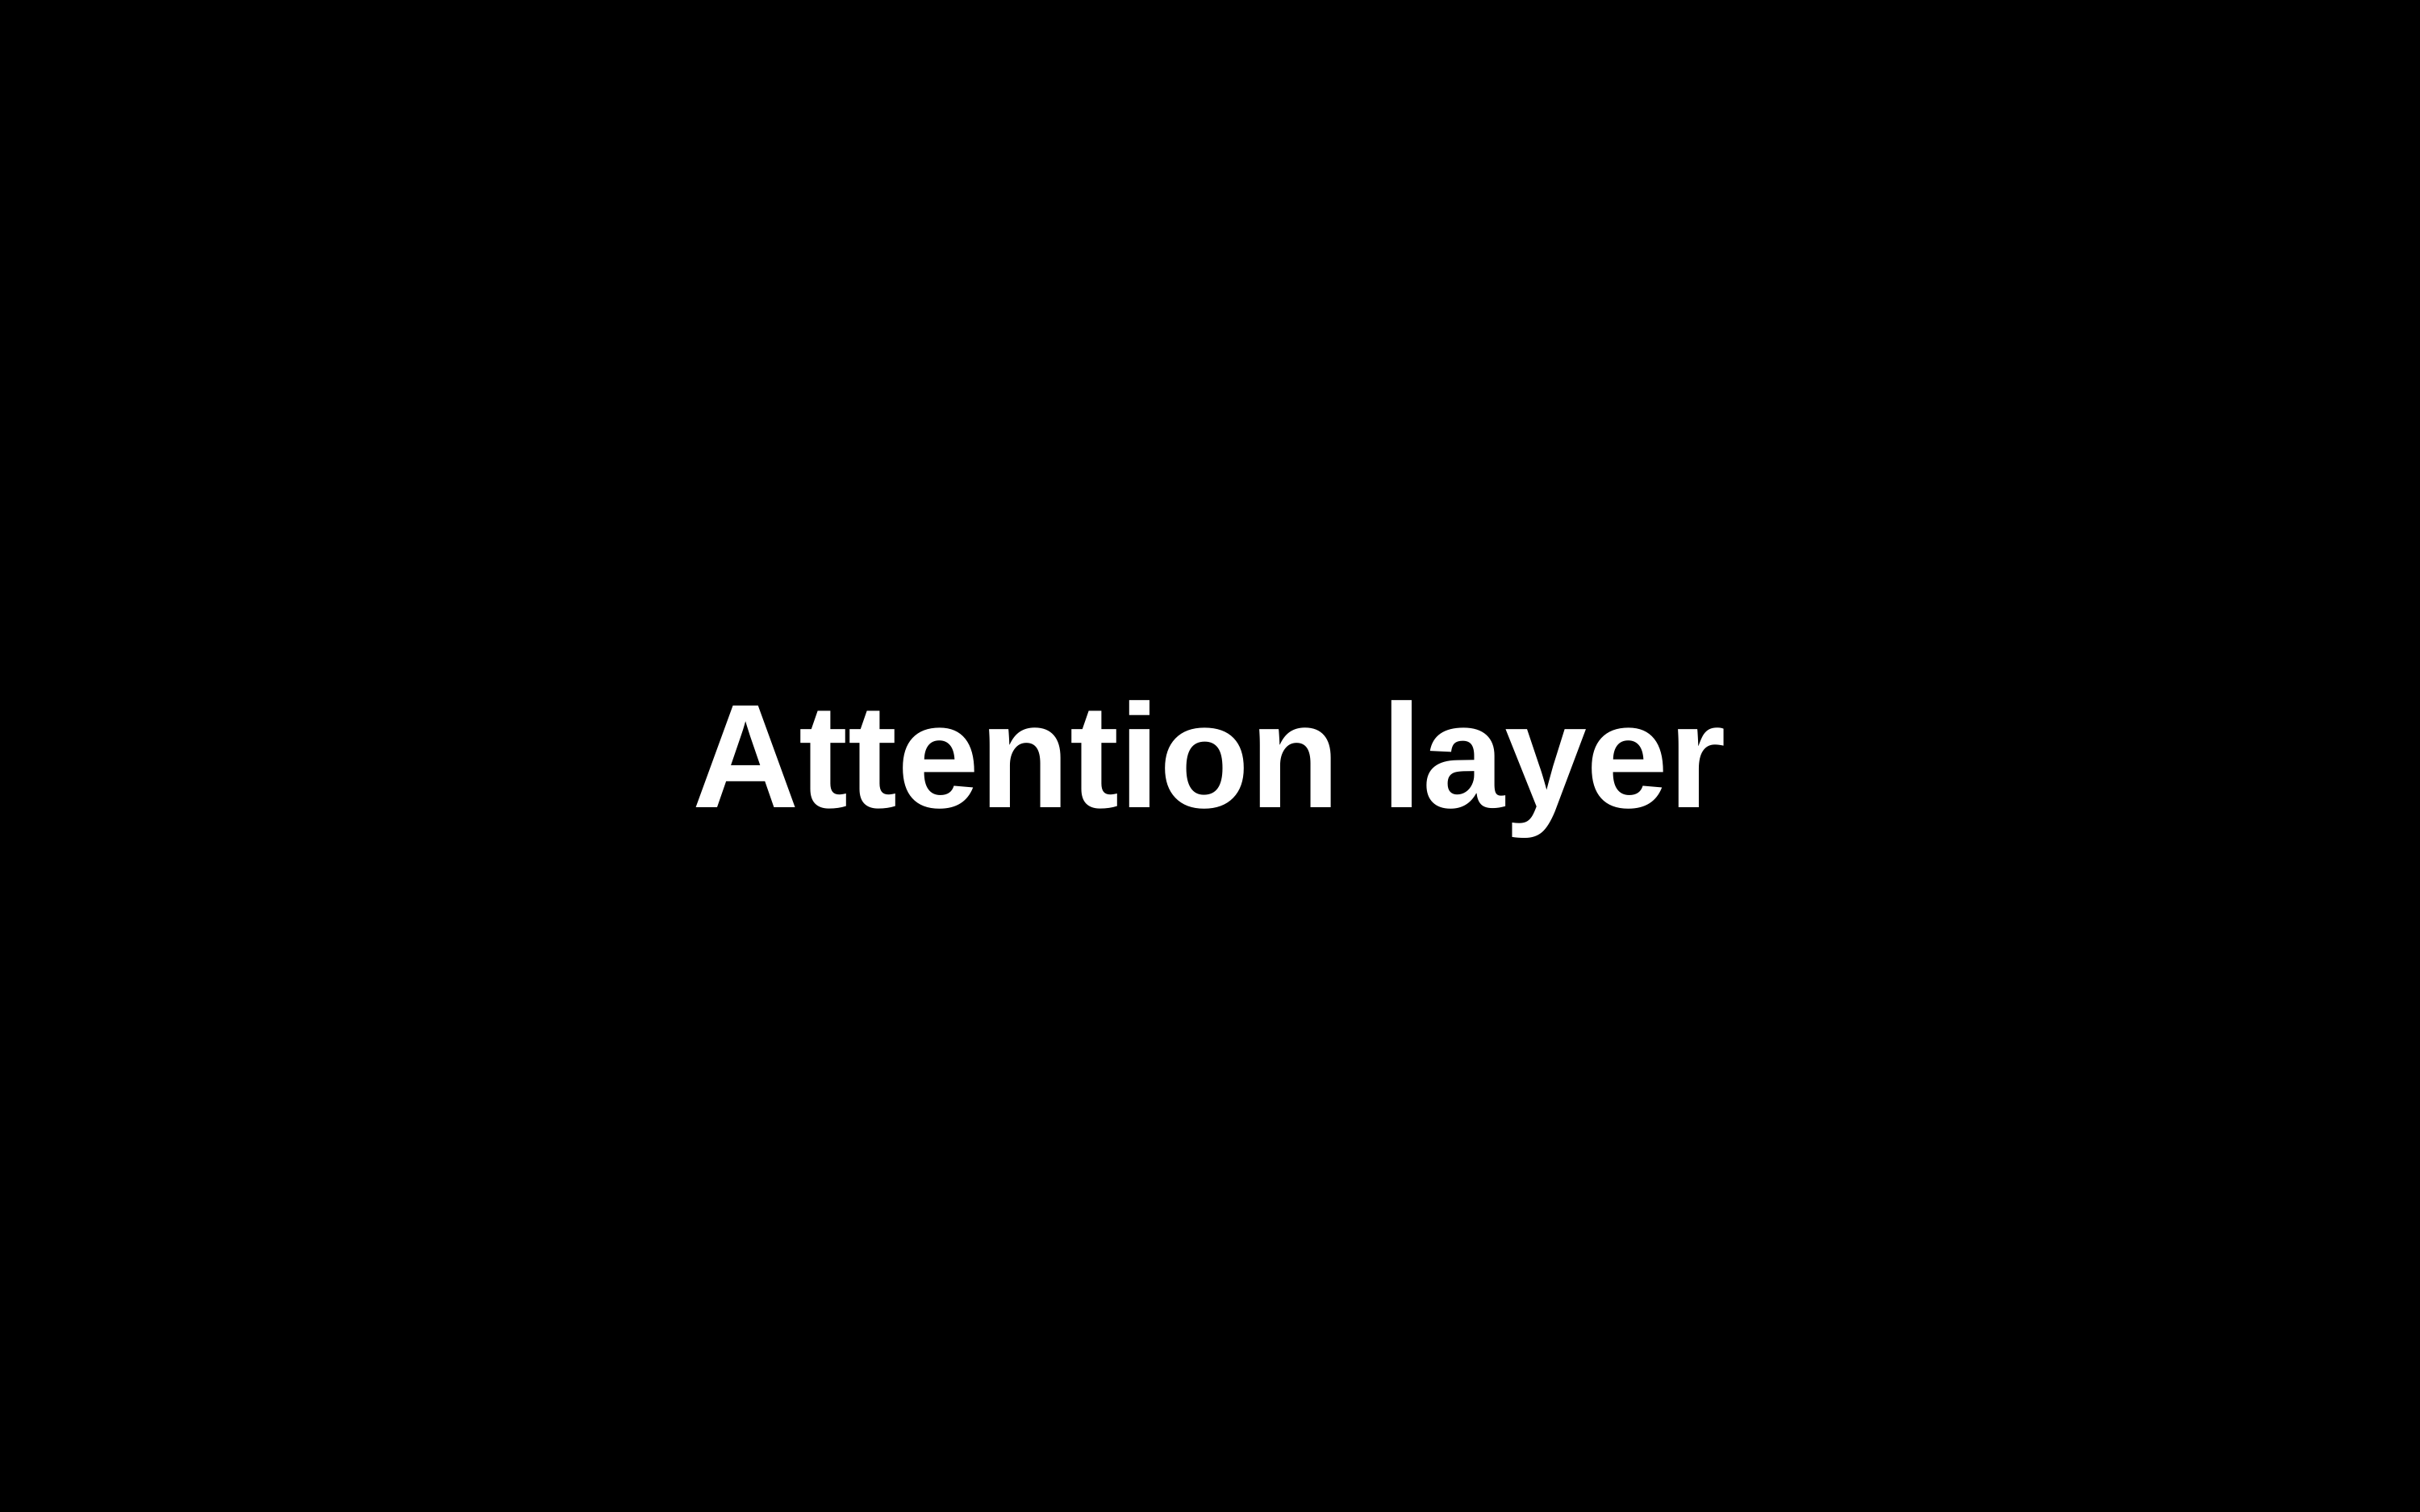

Attention layer
Created by Imad Saddik @3CodeCamp
113